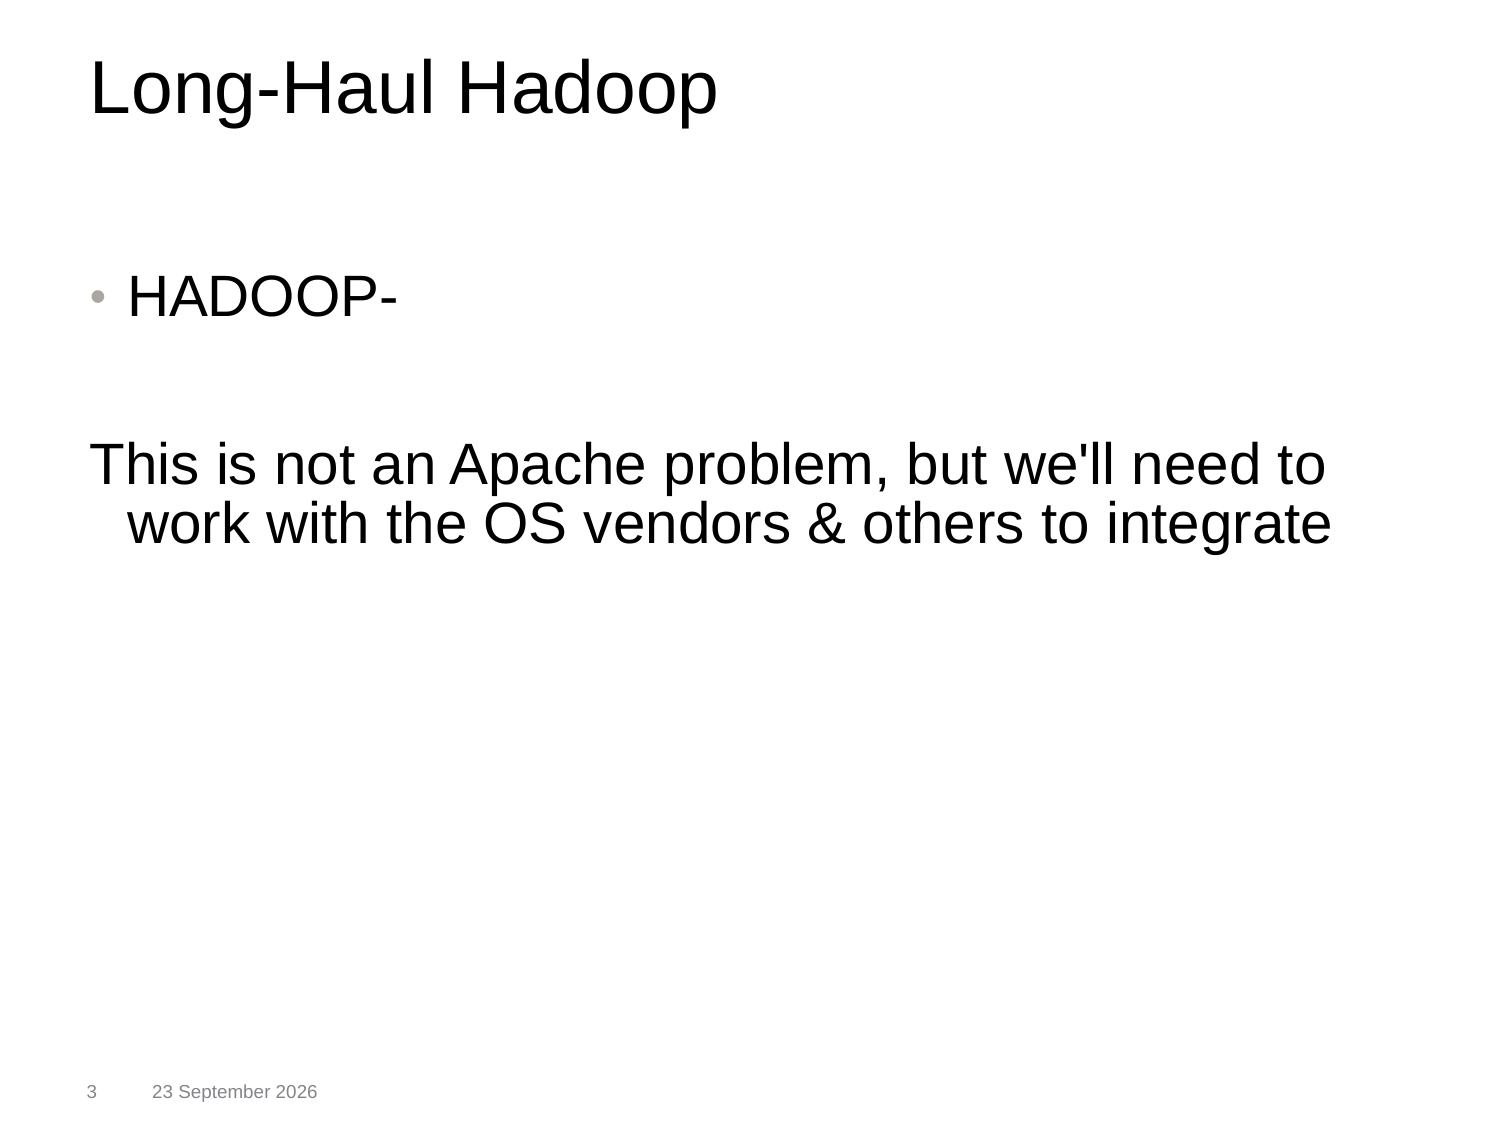

# Long-Haul Hadoop
HADOOP-
This is not an Apache problem, but we'll need to work with the OS vendors & others to integrate